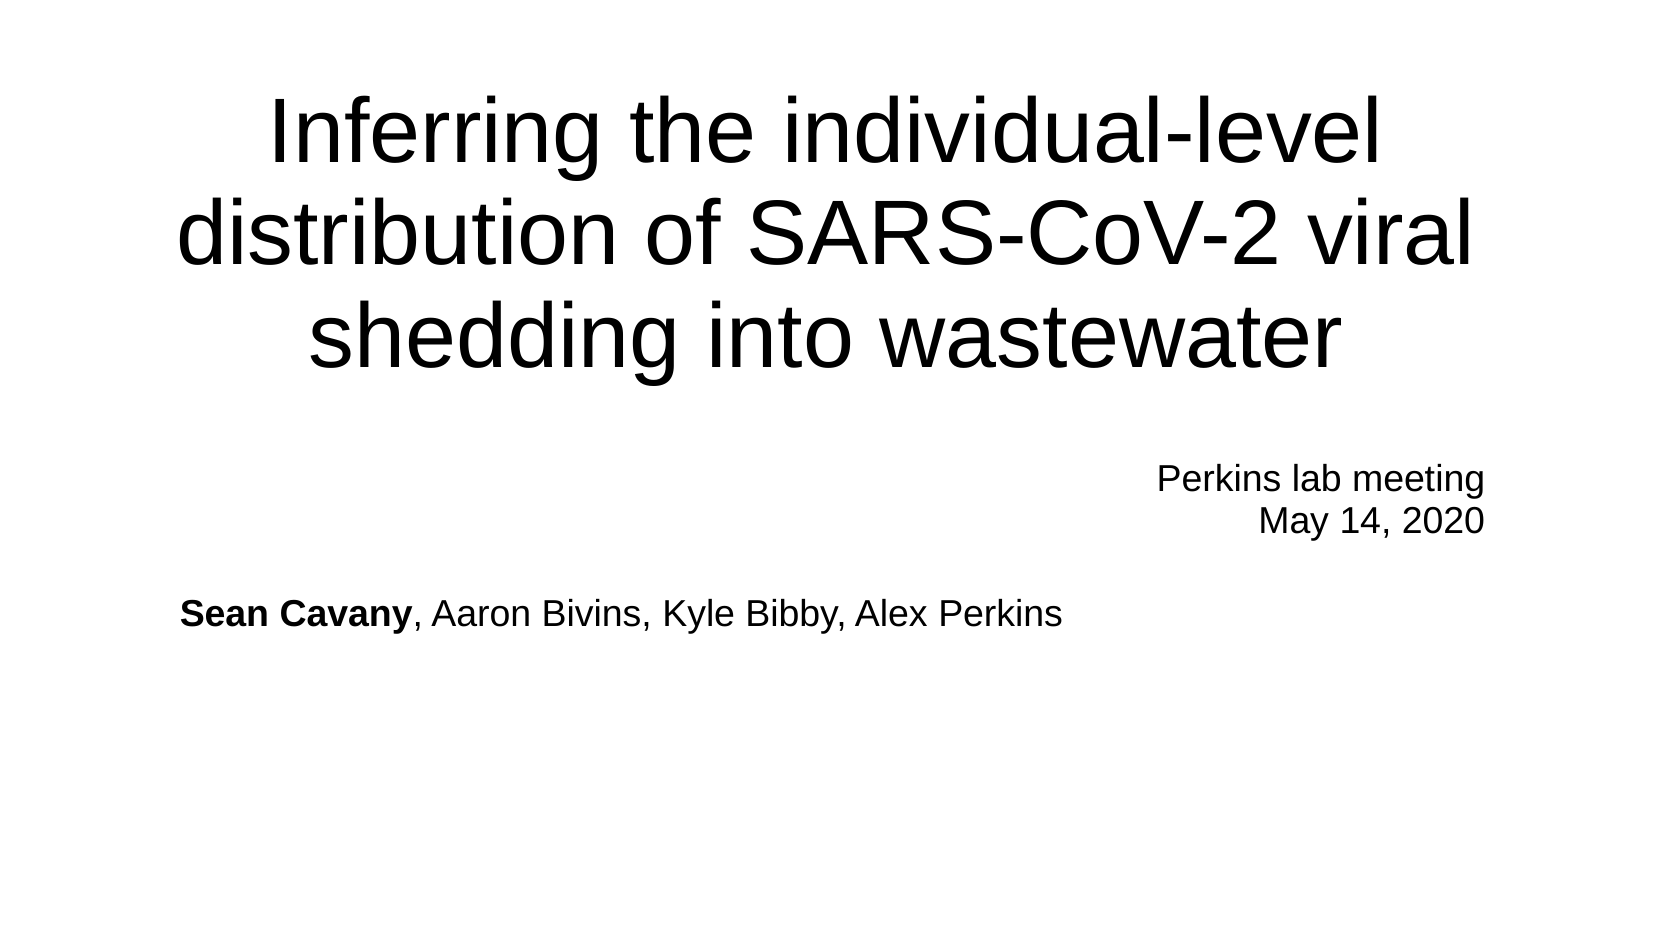

# Inferring the individual-level distribution of SARS-CoV-2 viral shedding into wastewater
Perkins lab meeting
May 14, 2020
Sean Cavany, Aaron Bivins, Kyle Bibby, Alex Perkins